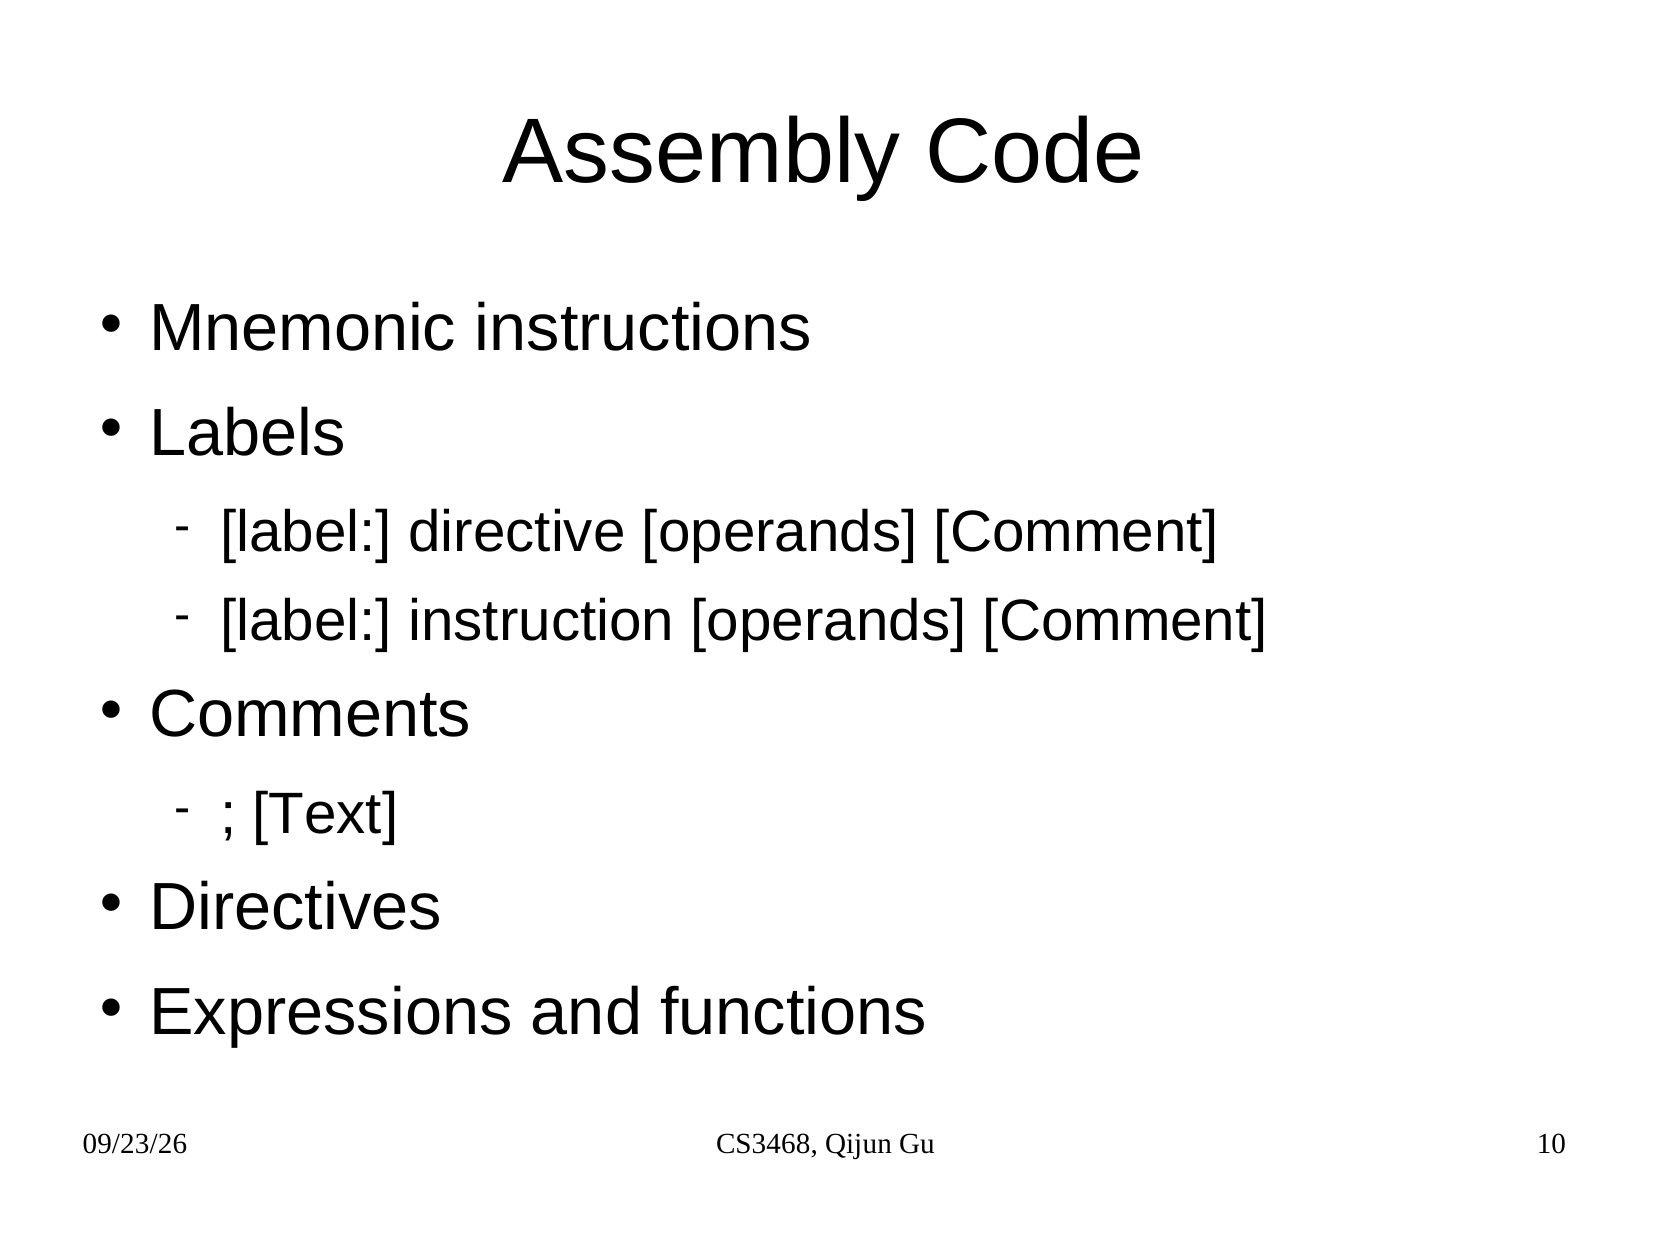

# Assembly Code
Mnemonic instructions
Labels
[label:] directive [operands] [Comment]
[label:] instruction [operands] [Comment]
Comments
; [Text]
Directives
Expressions and functions
CS3468, Qijun Gu
10